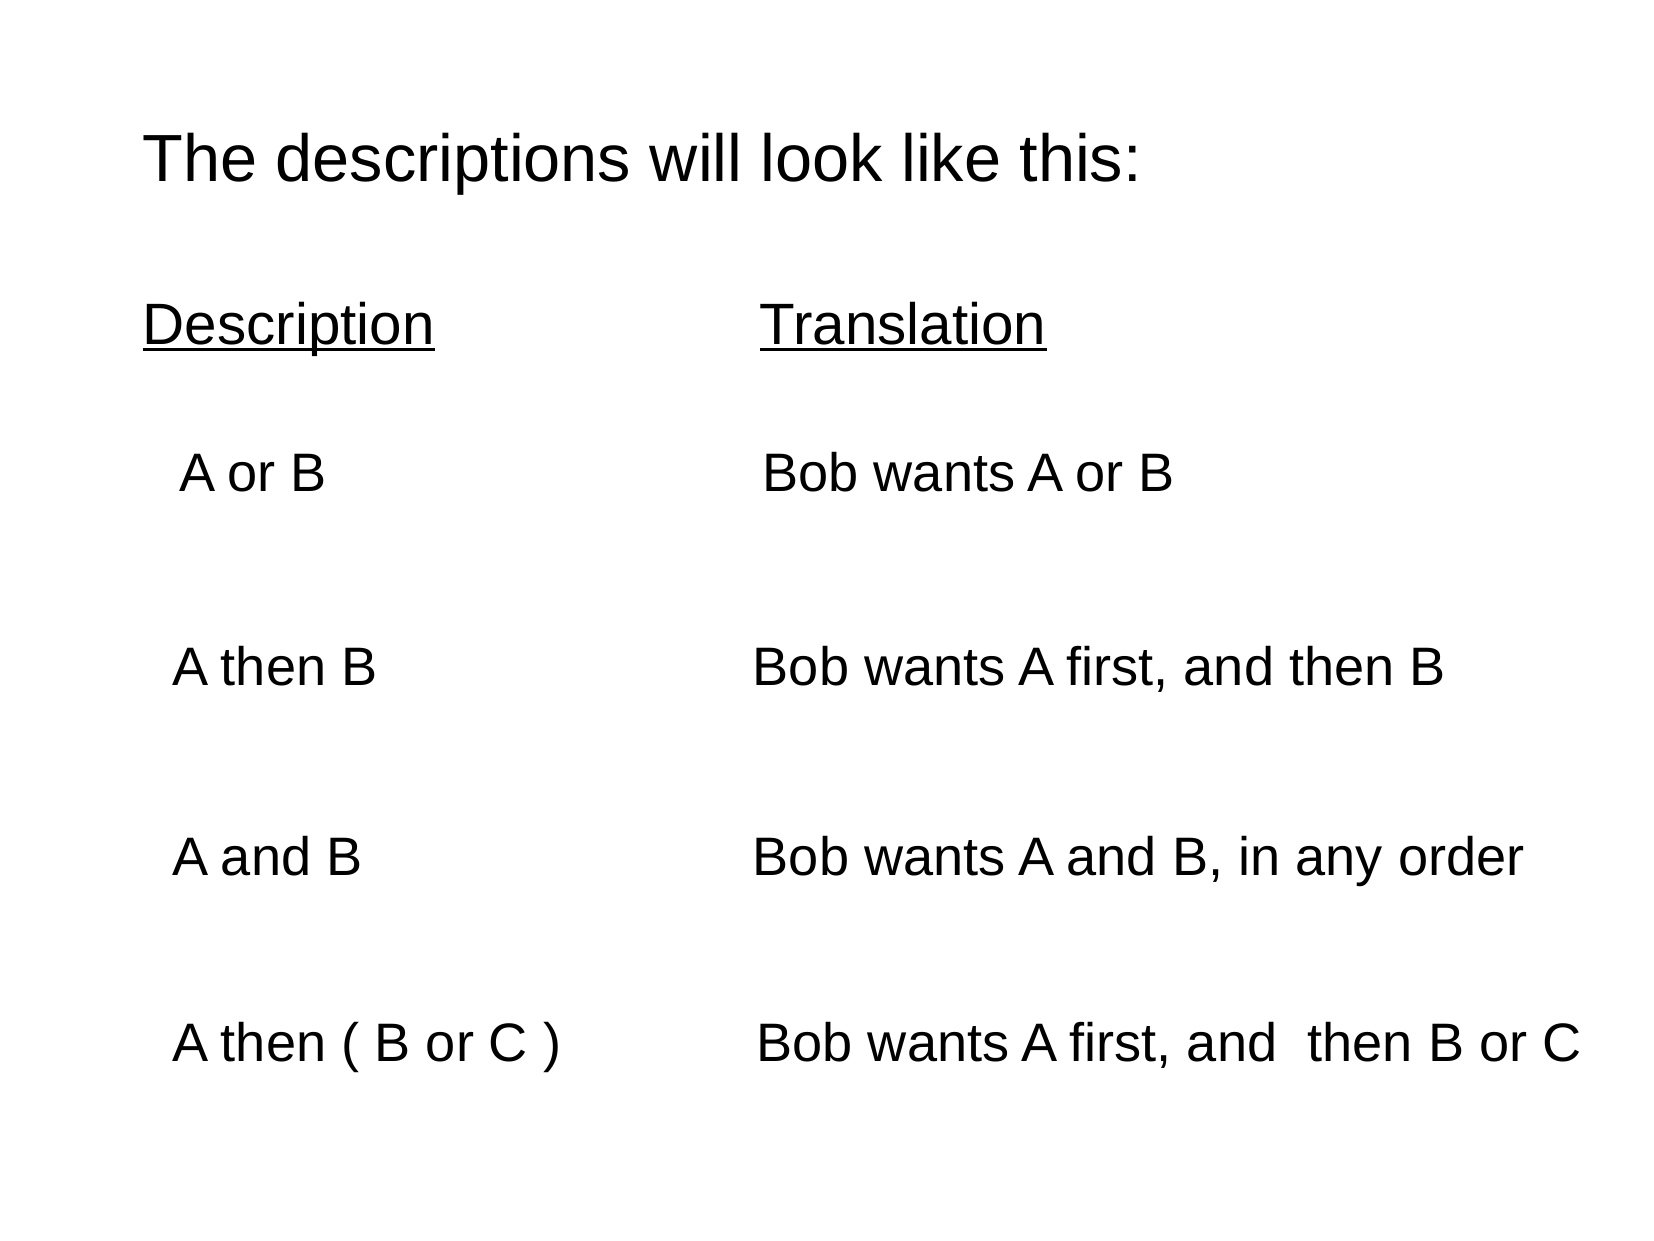

The descriptions will look like this:
Description Translation
 A or B Bob wants A or B
 A then B Bob wants A first, and then B
 A and B Bob wants A and B, in any order
 A then ( B or C ) Bob wants A first, and then B or C